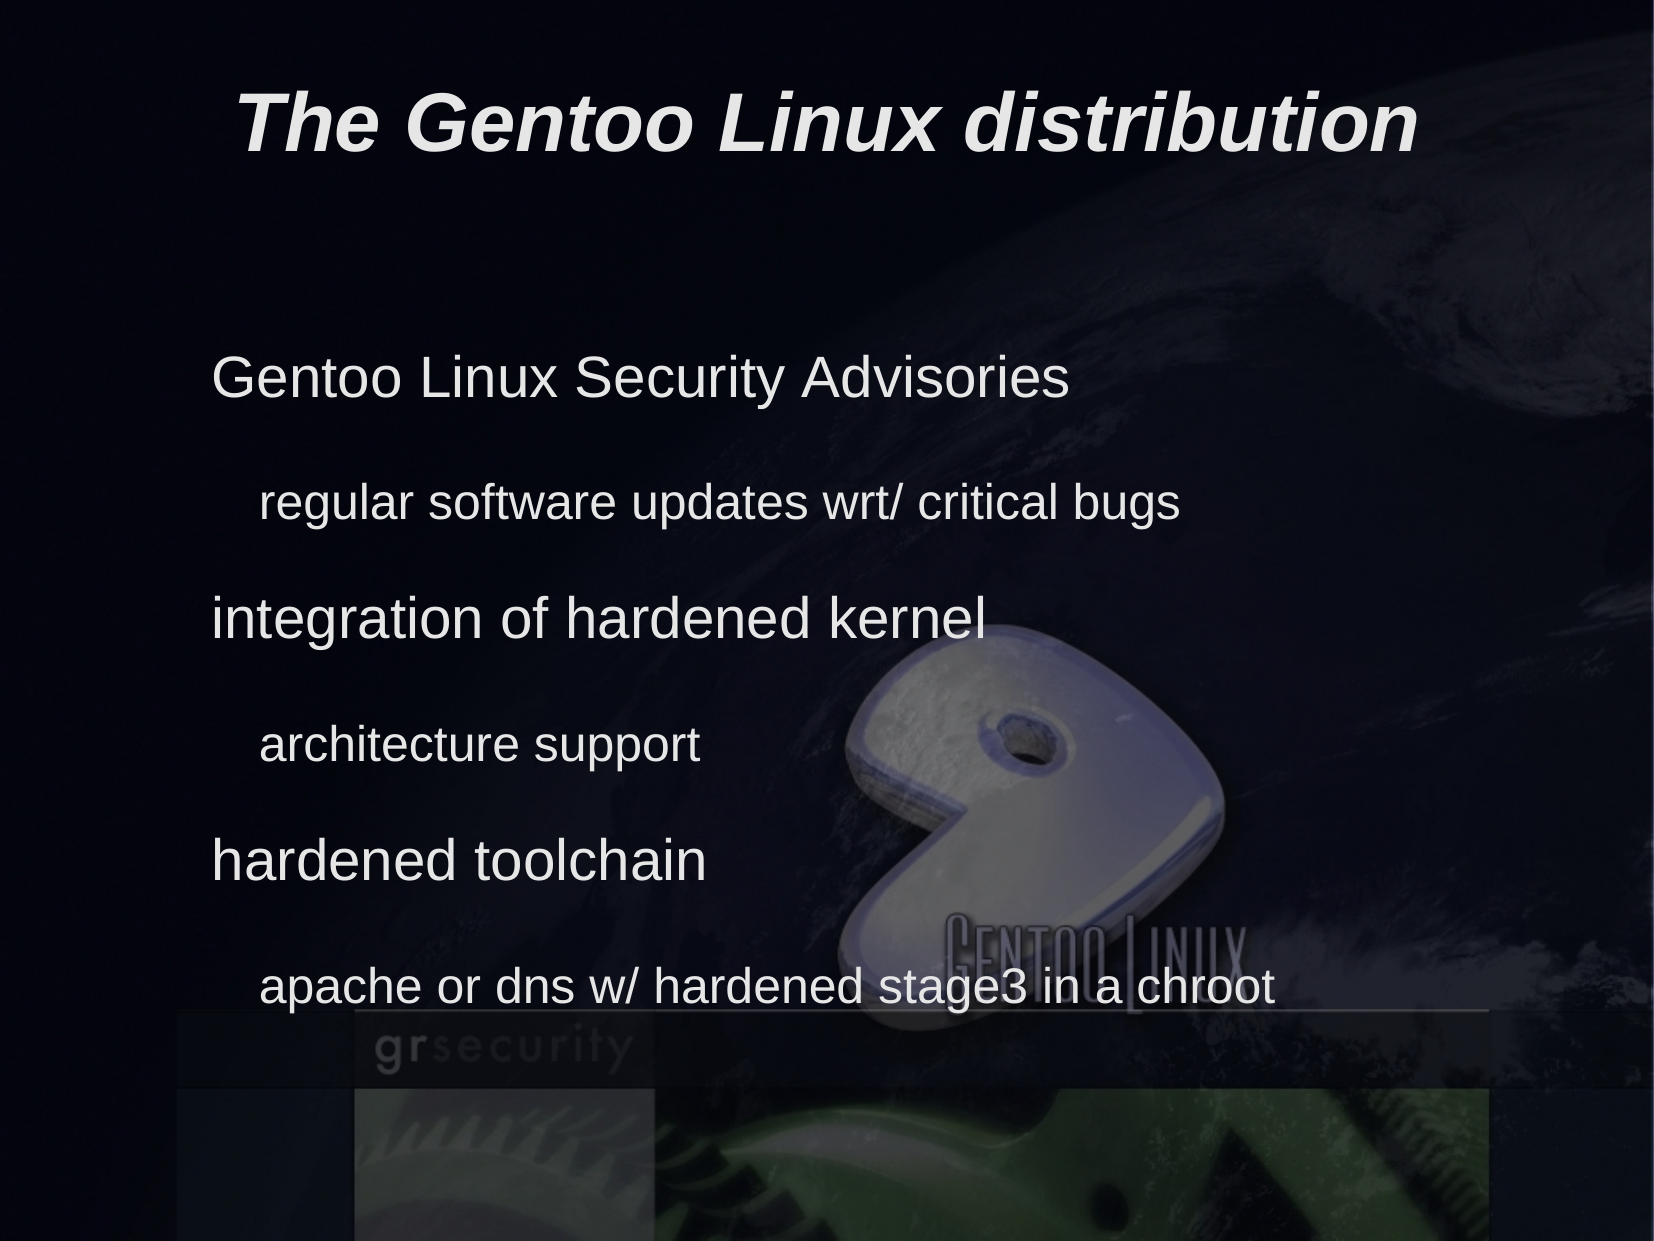

# The Gentoo Linux distribution
Gentoo Linux Security Advisories
regular software updates wrt/ critical bugs
integration of hardened kernel
architecture support
hardened toolchain
apache or dns w/ hardened stage3 in a chroot